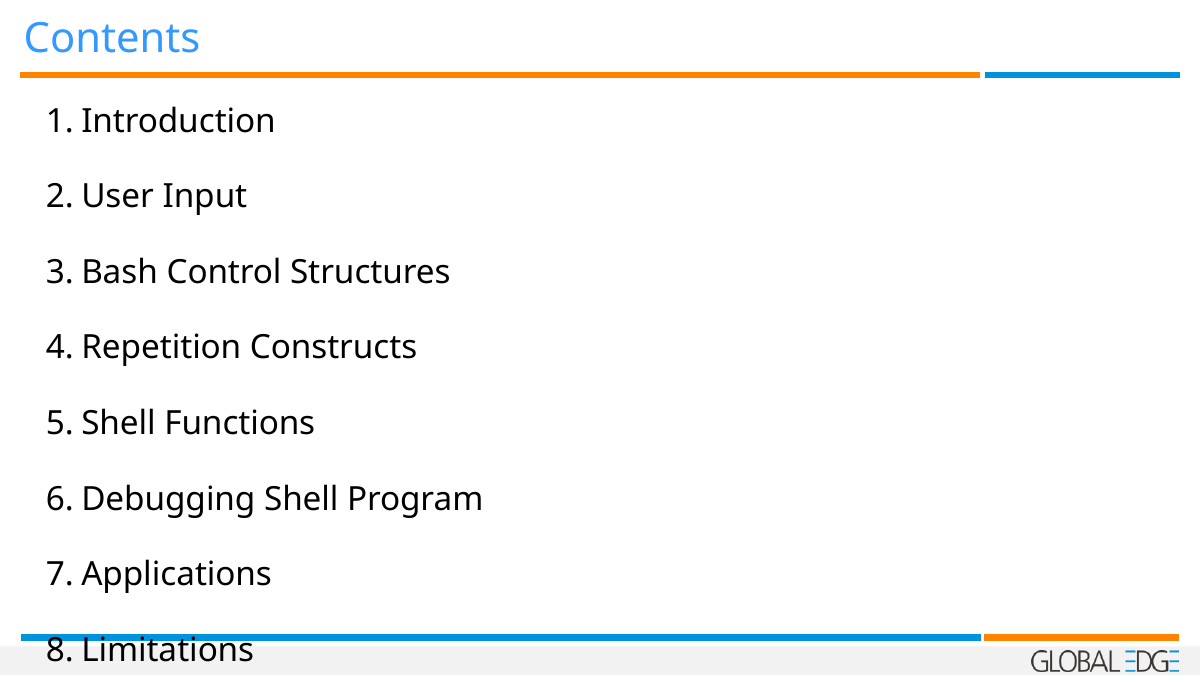

# Contents
Introduction
User Input
Bash Control Structures
Repetition Constructs
Shell Functions
Debugging Shell Program
Applications
Limitations